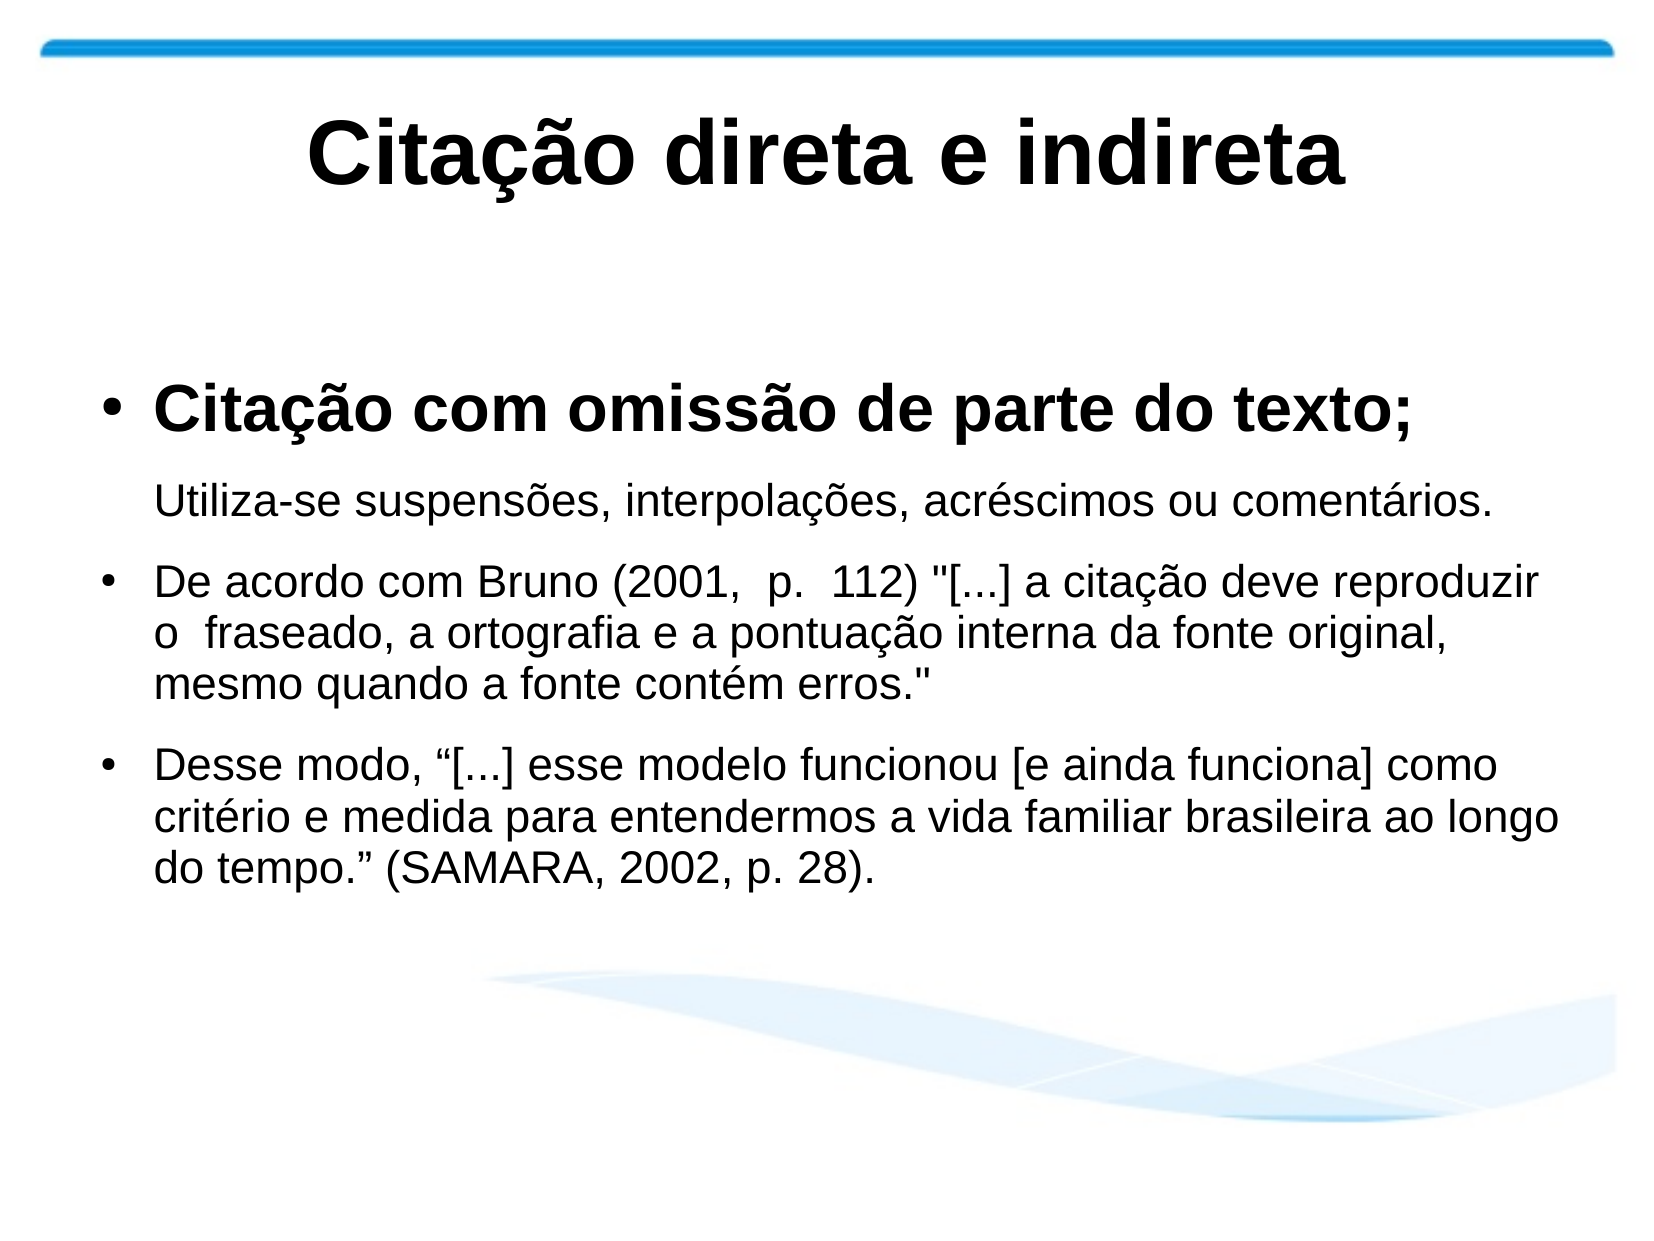

# Citação direta e indireta
Citação com omissão de parte do texto;
Utiliza-se suspensões, interpolações, acréscimos ou comentários.
De acordo com Bruno (2001, p. 112) "[...] a citação deve reproduzir o fraseado, a ortografia e a pontuação interna da fonte original, mesmo quando a fonte contém erros."
Desse modo, “[...] esse modelo funcionou [e ainda funciona] como critério e medida para entendermos a vida familiar brasileira ao longo do tempo.” (SAMARA, 2002, p. 28).